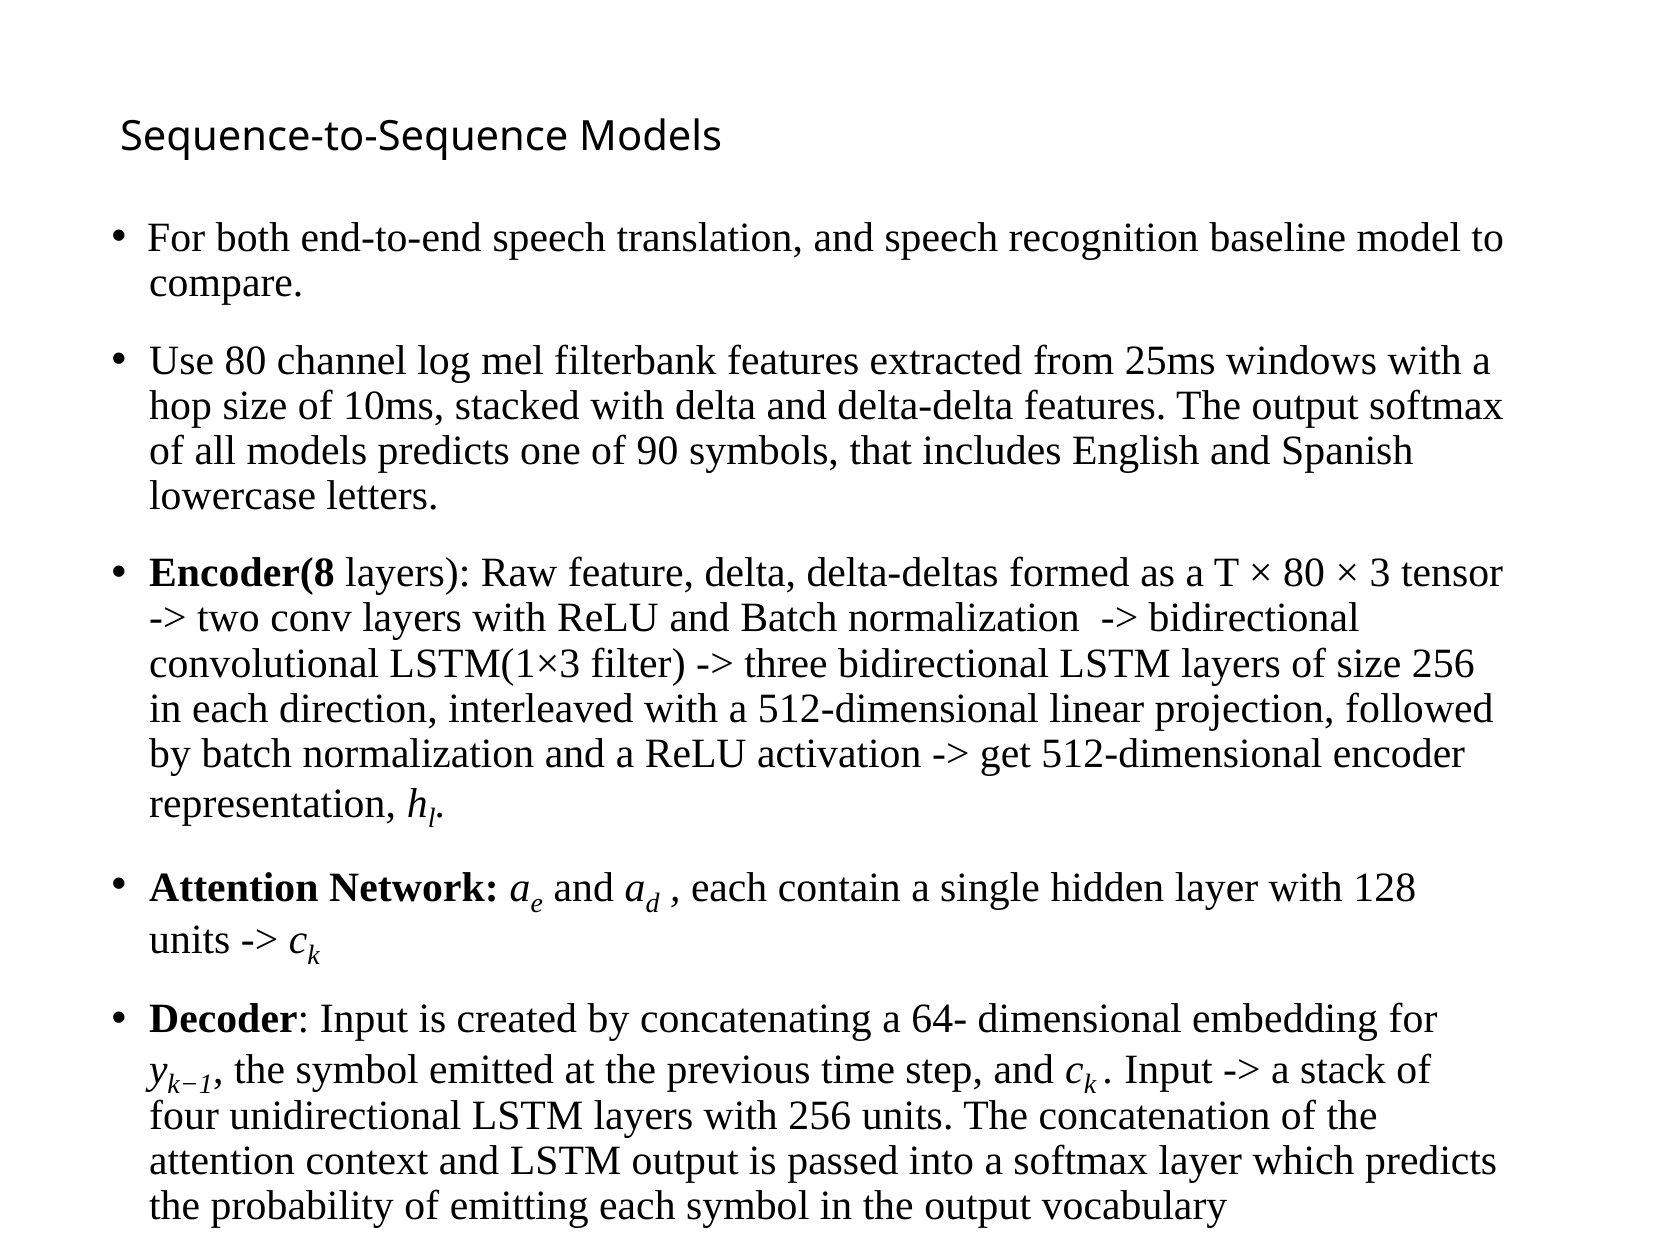

# Sequence-to-Sequence Models
 For both end-to-end speech translation, and speech recognition baseline model to compare.
Use 80 channel log mel filterbank features extracted from 25ms windows with a hop size of 10ms, stacked with delta and delta-delta features. The output softmax of all models predicts one of 90 symbols, that includes English and Spanish lowercase letters.
Encoder(8 layers): Raw feature, delta, delta-deltas formed as a T × 80 × 3 tensor -> two conv layers with ReLU and Batch normalization -> bidirectional convolutional LSTM(1×3 filter) -> three bidirectional LSTM layers of size 256 in each direction, interleaved with a 512-dimensional linear projection, followed by batch normalization and a ReLU activation -> get 512-dimensional encoder representation, hl.
Attention Network: ae and ad , each contain a single hidden layer with 128 units -> ck
Decoder: Input is created by concatenating a 64- dimensional embedding for yk−1, the symbol emitted at the previous time step, and ck . Input -> a stack of four unidirectional LSTM layers with 256 units. The concatenation of the attention context and LSTM output is passed into a softmax layer which predicts the probability of emitting each symbol in the output vocabulary